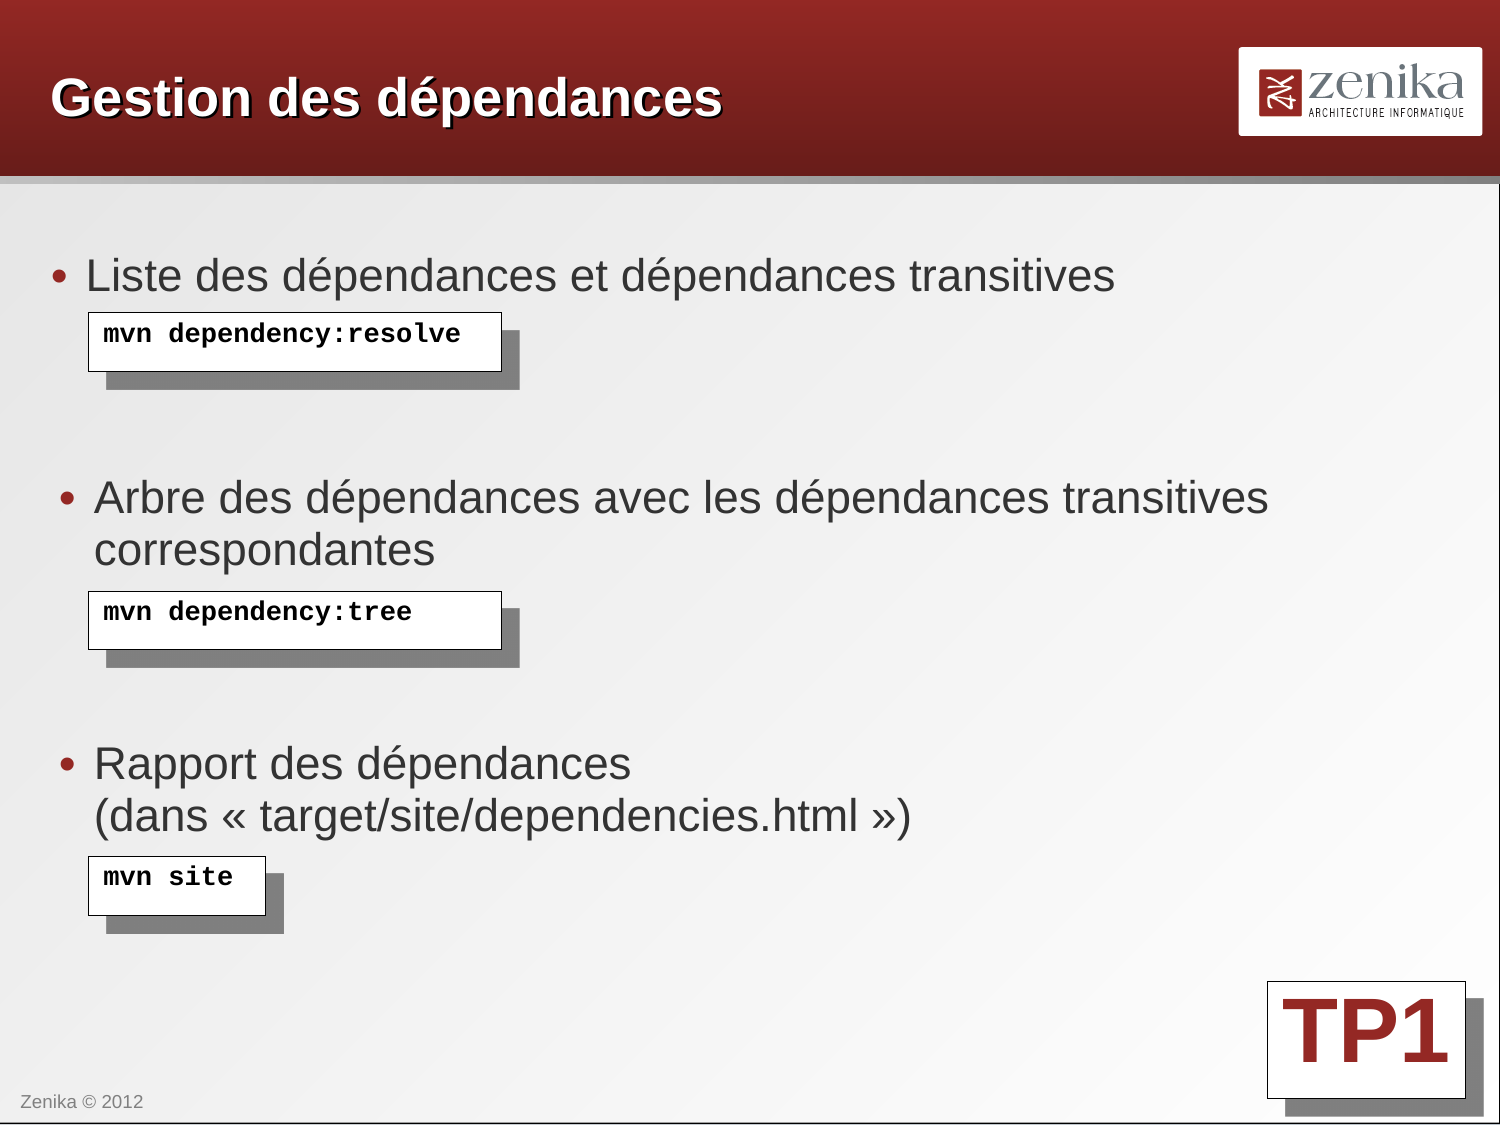

# Gestion des dépendances
Liste des dépendances et dépendances transitives
mvn dependency:resolve
Arbre des dépendances avec les dépendances transitives correspondantes
mvn dependency:tree
Rapport des dépendances
(dans « target/site/dependencies.html »)
mvn site
TP1